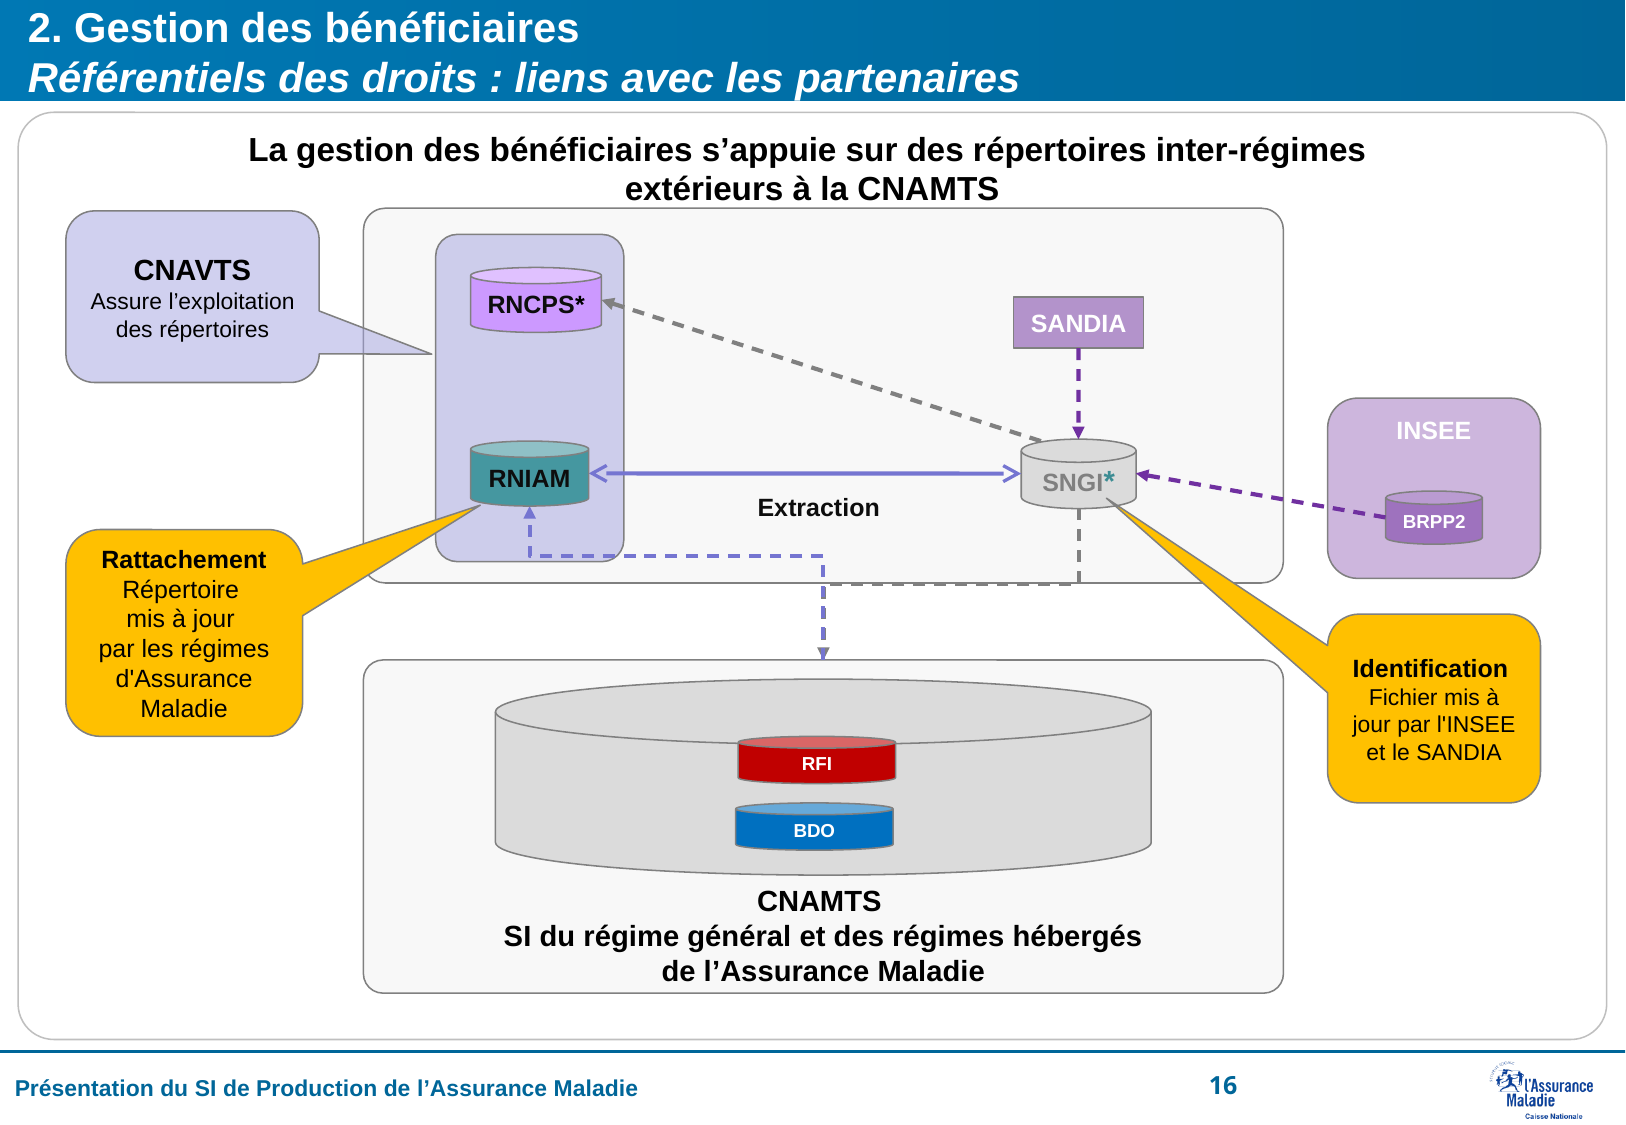

# 2. Gestion des bénéficiaires Référentiels des droits : liens avec les partenaires
La gestion des bénéficiaires s’appuie sur des répertoires inter-régimes
extérieurs à la CNAMTS
CNAVTS
Assure l’exploitation
des répertoires
RNCPS*
SANDIA
INSEE
SNGI*
RNIAM
Extraction
BRPP2
Rattachement
Répertoire
mis à jour
par les régimes d'Assurance Maladie
Identification
Fichier mis à jour par l'INSEE et le SANDIA
CNAMTS
 SI du régime général et des régimes hébergés
de l’Assurance Maladie
RFI
BDO